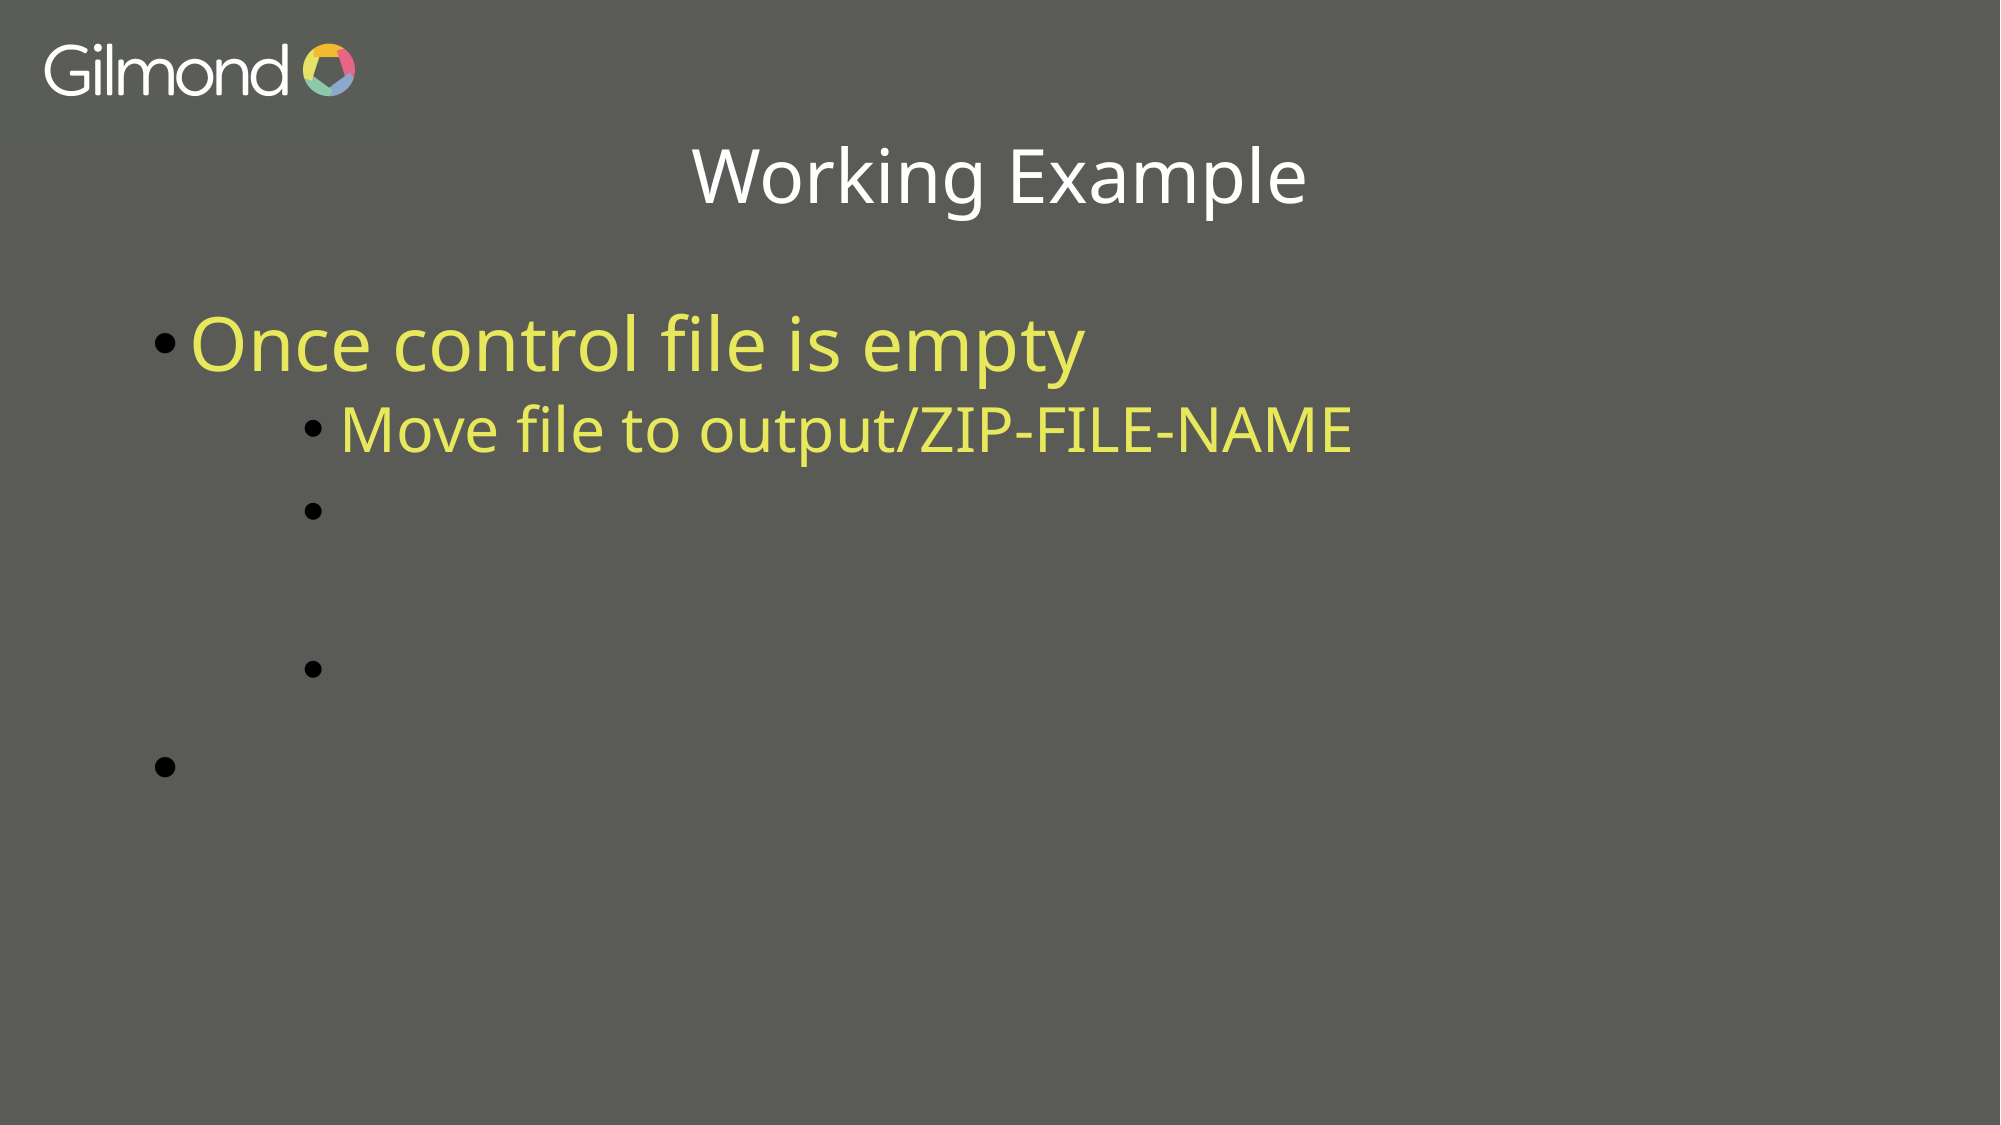

# Working Example
Once control file is empty
Move file to output/ZIP-FILE-NAME